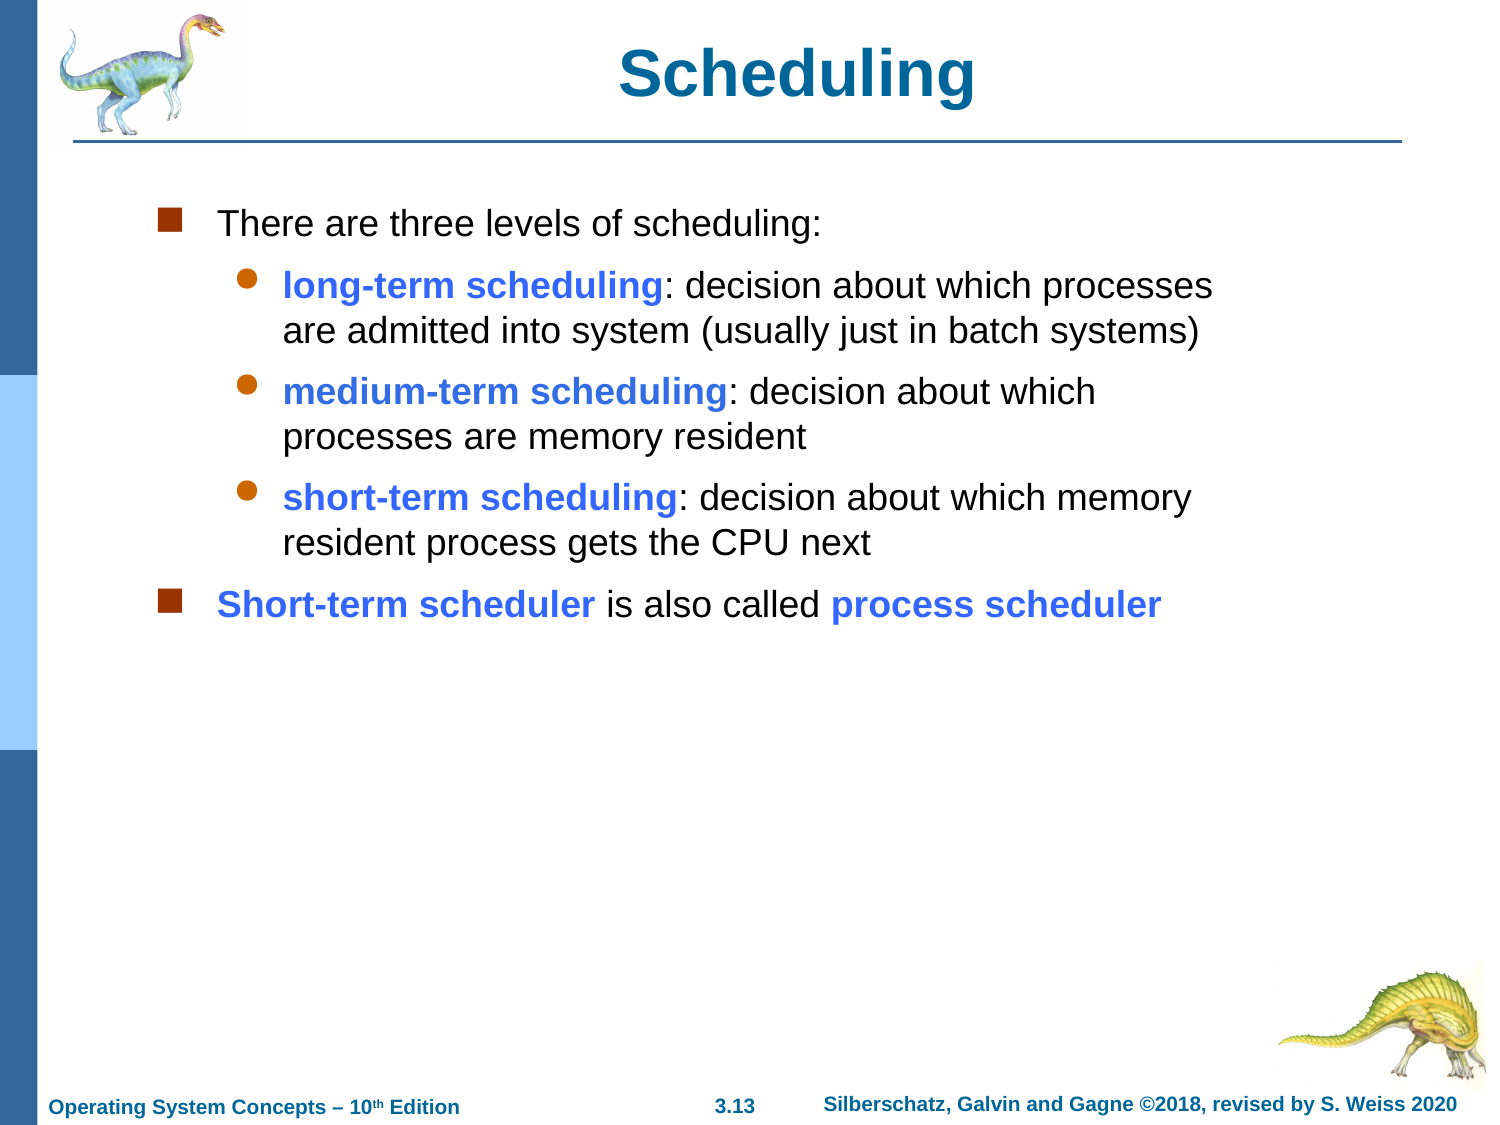

# Scheduling
There are three levels of scheduling:
long-term scheduling: decision about which processes are admitted into system (usually just in batch systems)
medium-term scheduling: decision about which processes are memory resident
short-term scheduling: decision about which memory resident process gets the CPU next
Short-term scheduler is also called process scheduler